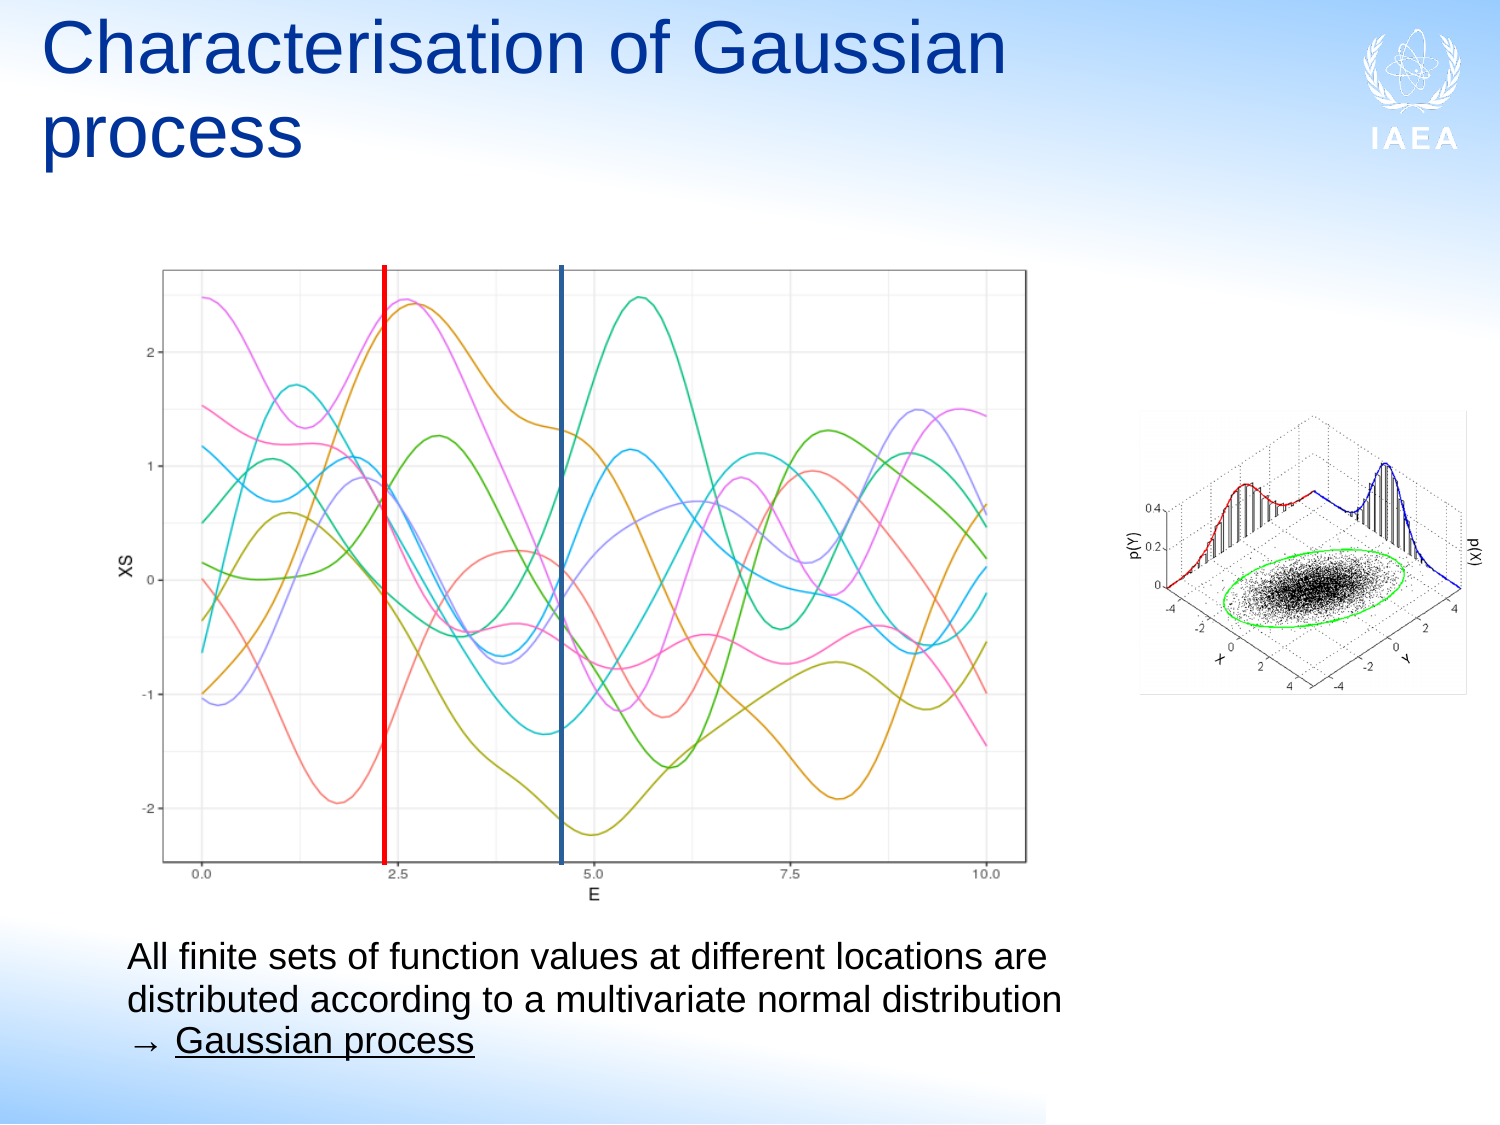

# Characterisation of Gaussian process
All finite sets of function values at different locations are distributed according to a multivariate normal distribution
→ Gaussian process